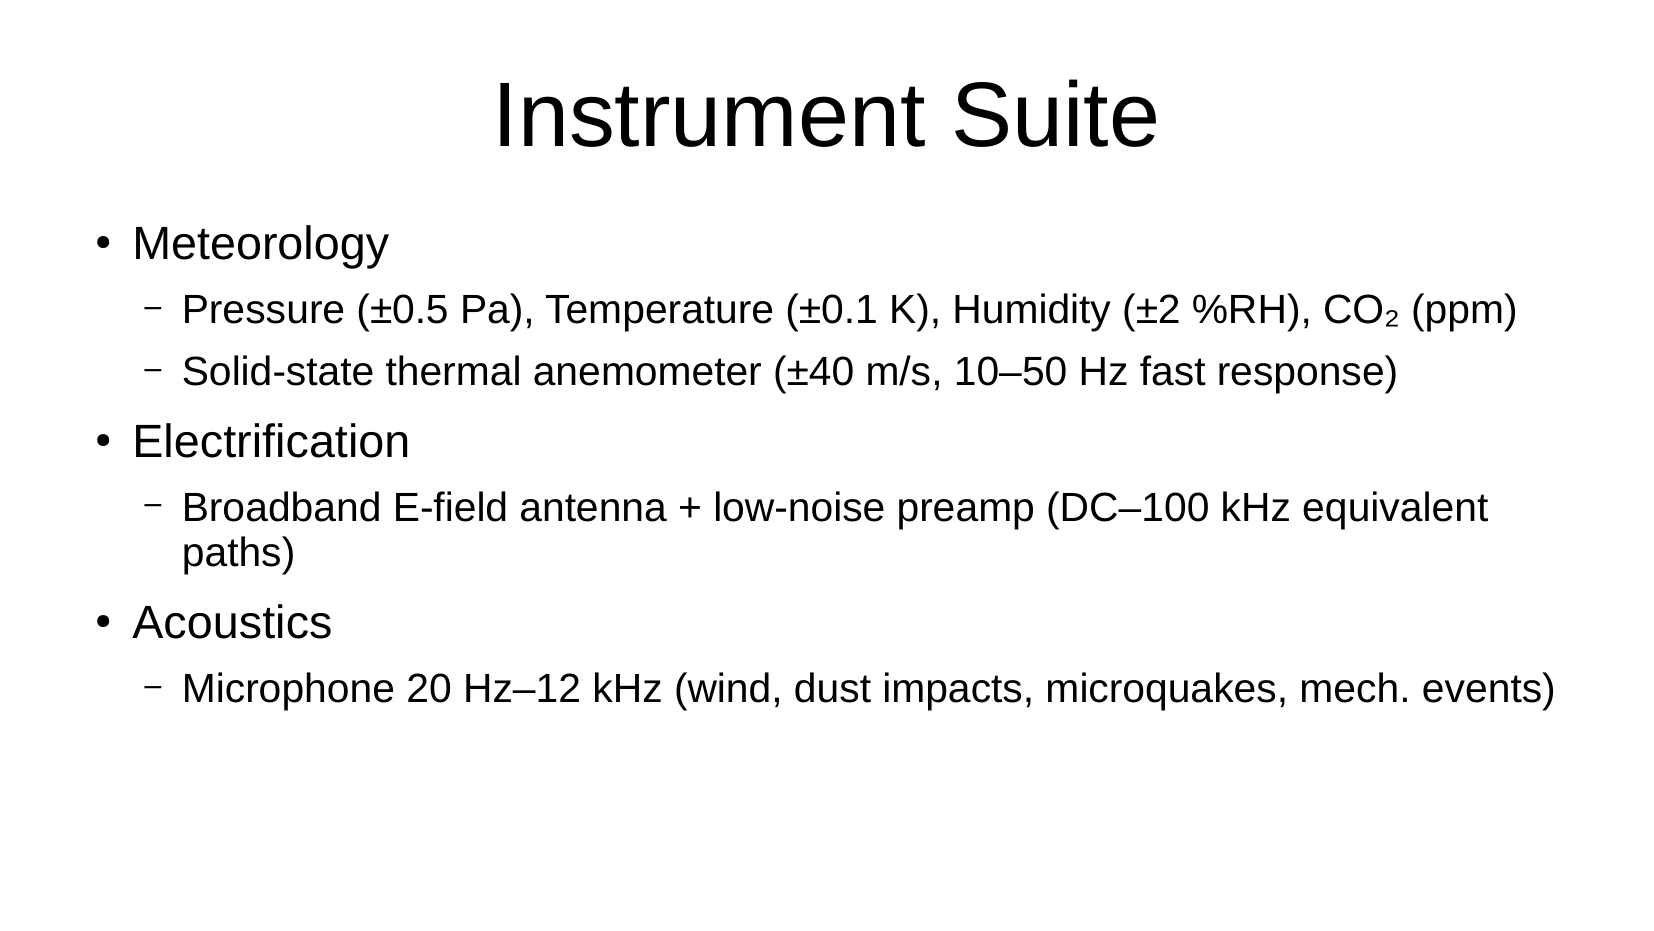

# Instrument Suite
Meteorology
Pressure (±0.5 Pa), Temperature (±0.1 K), Humidity (±2 %RH), CO₂ (ppm)
Solid-state thermal anemometer (±40 m/s, 10–50 Hz fast response)
Electrification
Broadband E-field antenna + low-noise preamp (DC–100 kHz equivalent paths)
Acoustics
Microphone 20 Hz–12 kHz (wind, dust impacts, microquakes, mech. events)